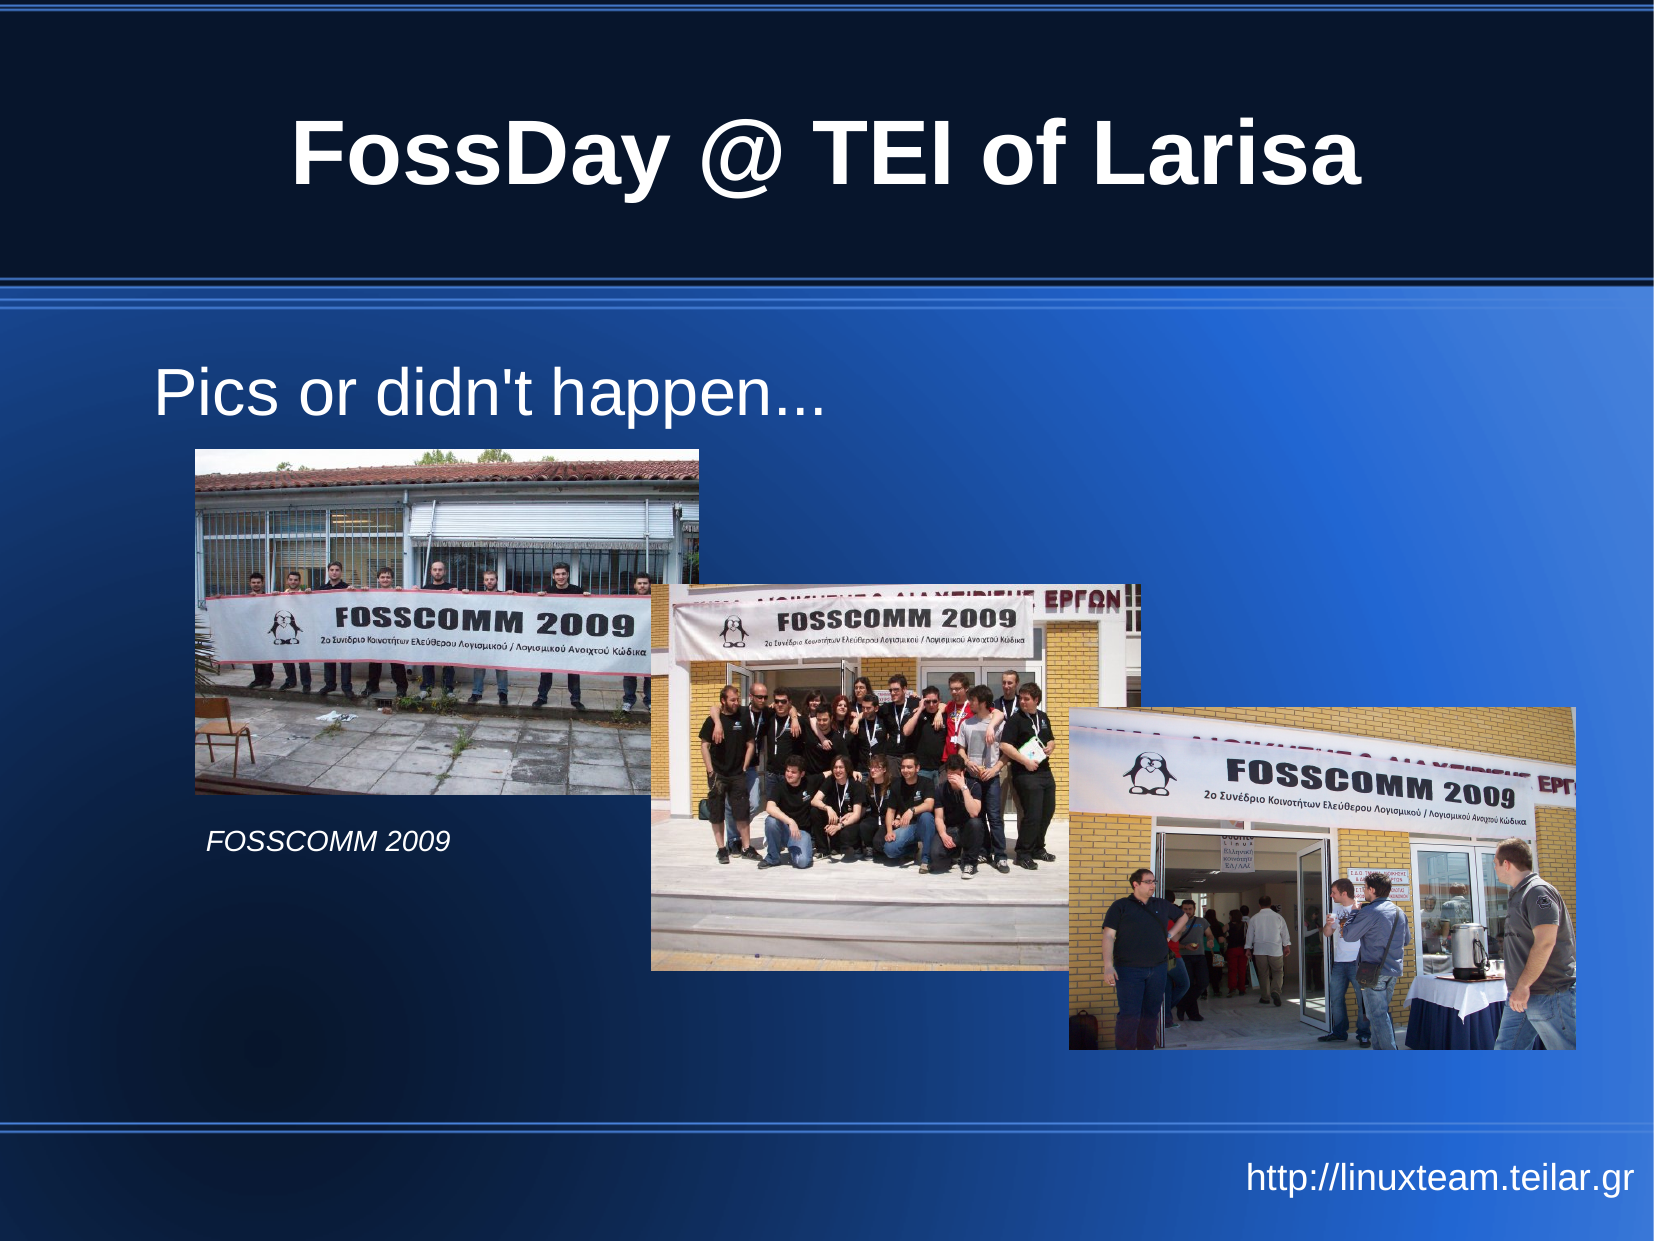

# FossDay @ TEI of Larisa
Pics or didn't happen...
FOSSCOMM 2009
http://linuxteam.teilar.gr